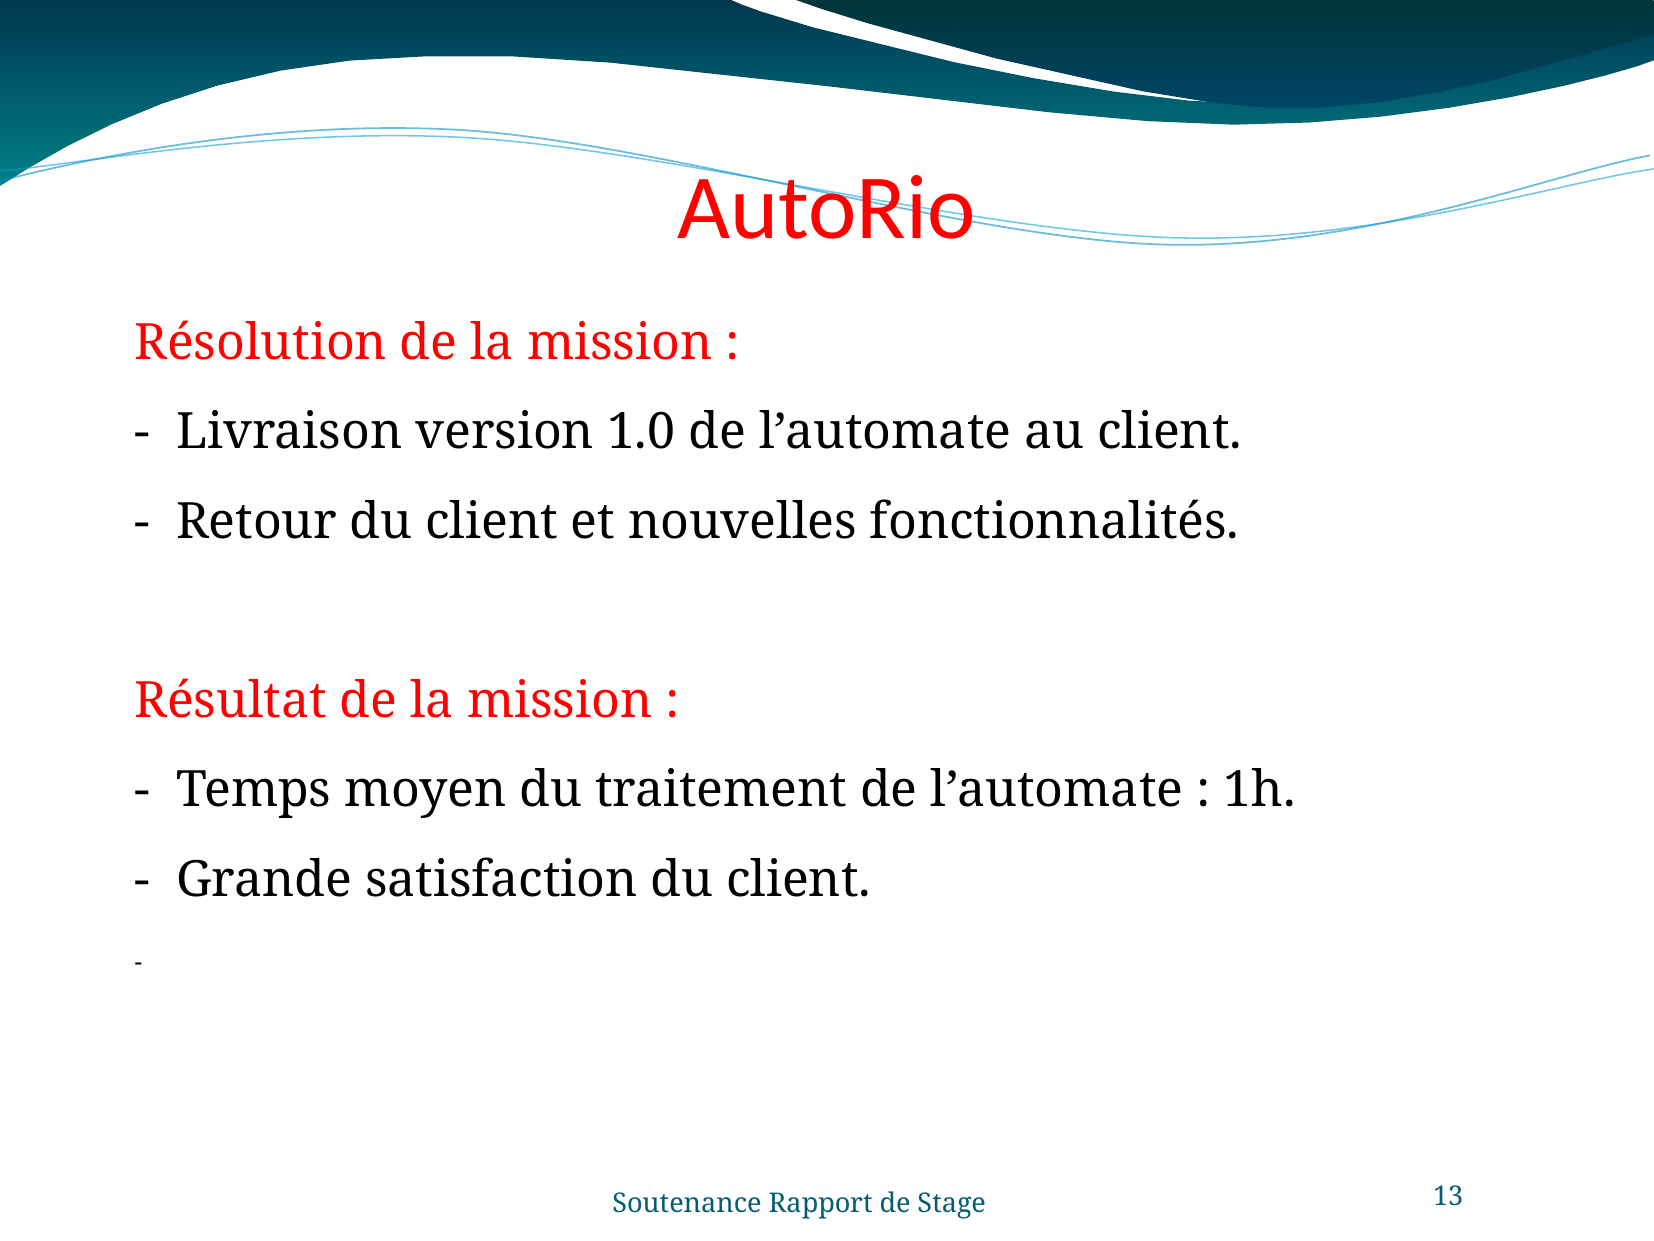

# AutoRio
Résolution de la mission :
- Livraison version 1.0 de l’automate au client.
- Retour du client et nouvelles fonctionnalités.
Résultat de la mission :
- Temps moyen du traitement de l’automate : 1h.
- Grande satisfaction du client.
Soutenance Rapport de Stage